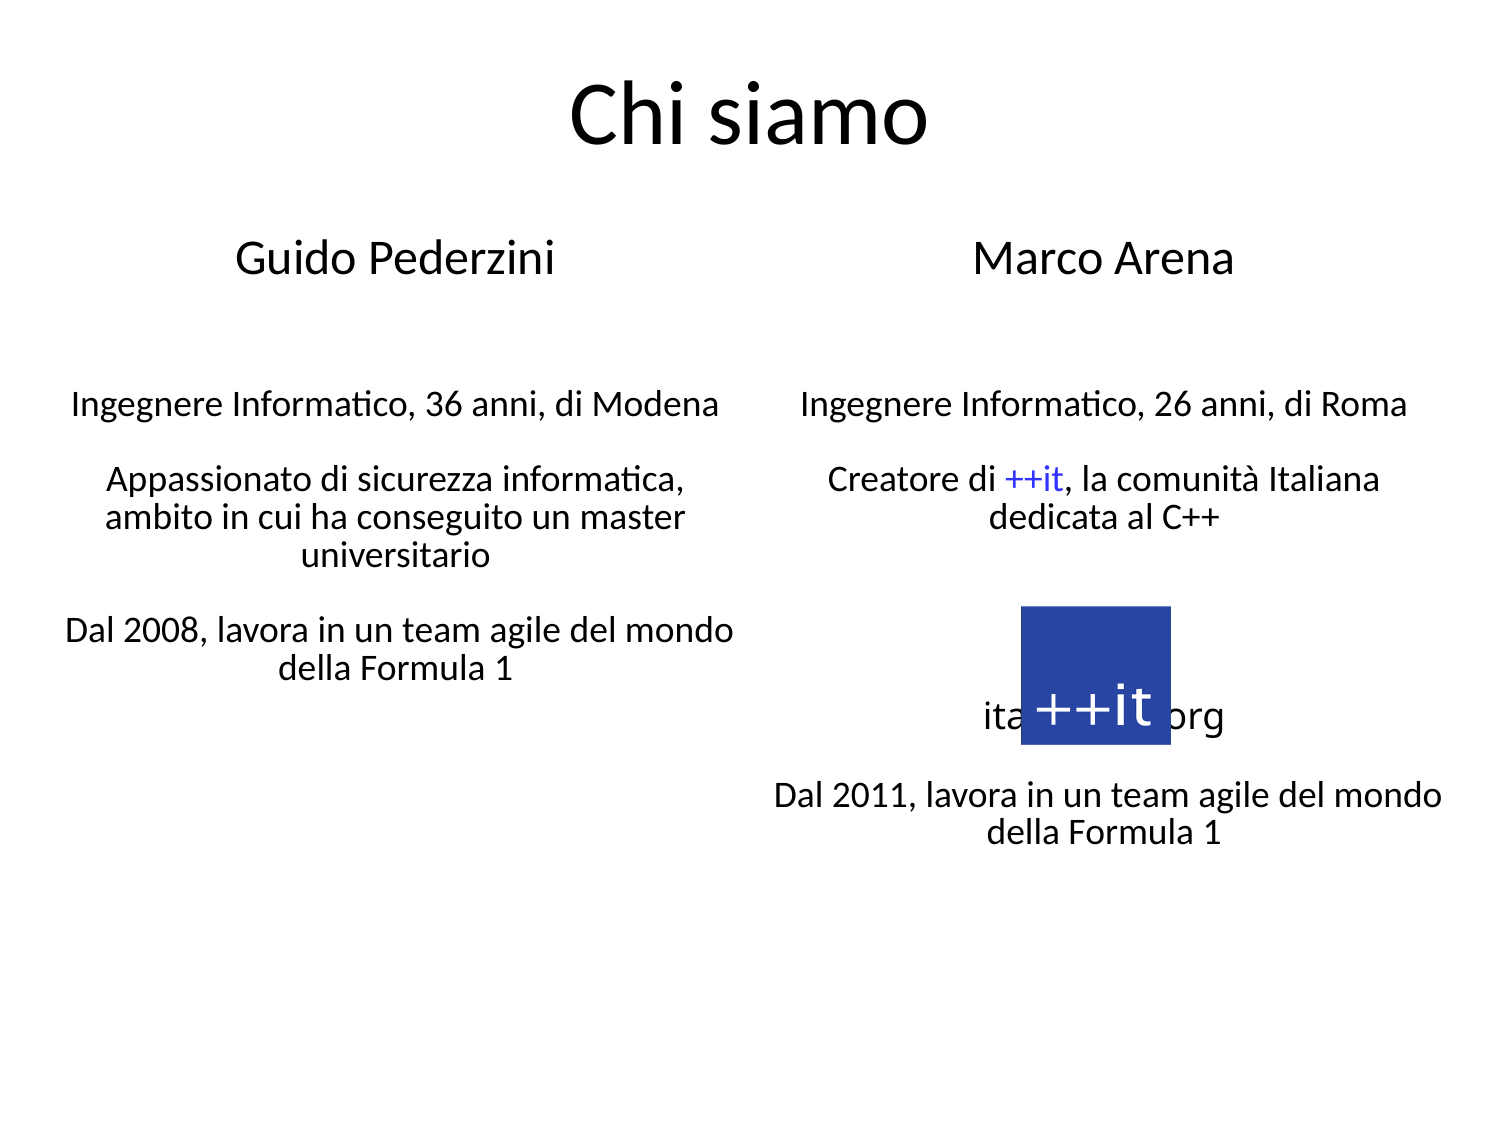

# Chi siamo
| Guido Pederzini | Marco Arena |
| --- | --- |
| Ingegnere Informatico, 36 anni, di Modena Appassionato di sicurezza informatica, ambito in cui ha conseguito un master universitario Dal 2008, lavora in un team agile del mondo della Formula 1 | Ingegnere Informatico, 26 anni, di Roma Creatore di ++it, la comunità Italiana dedicata al C++ italiancpp.org Dal 2011, lavora in un team agile del mondo della Formula 1 |